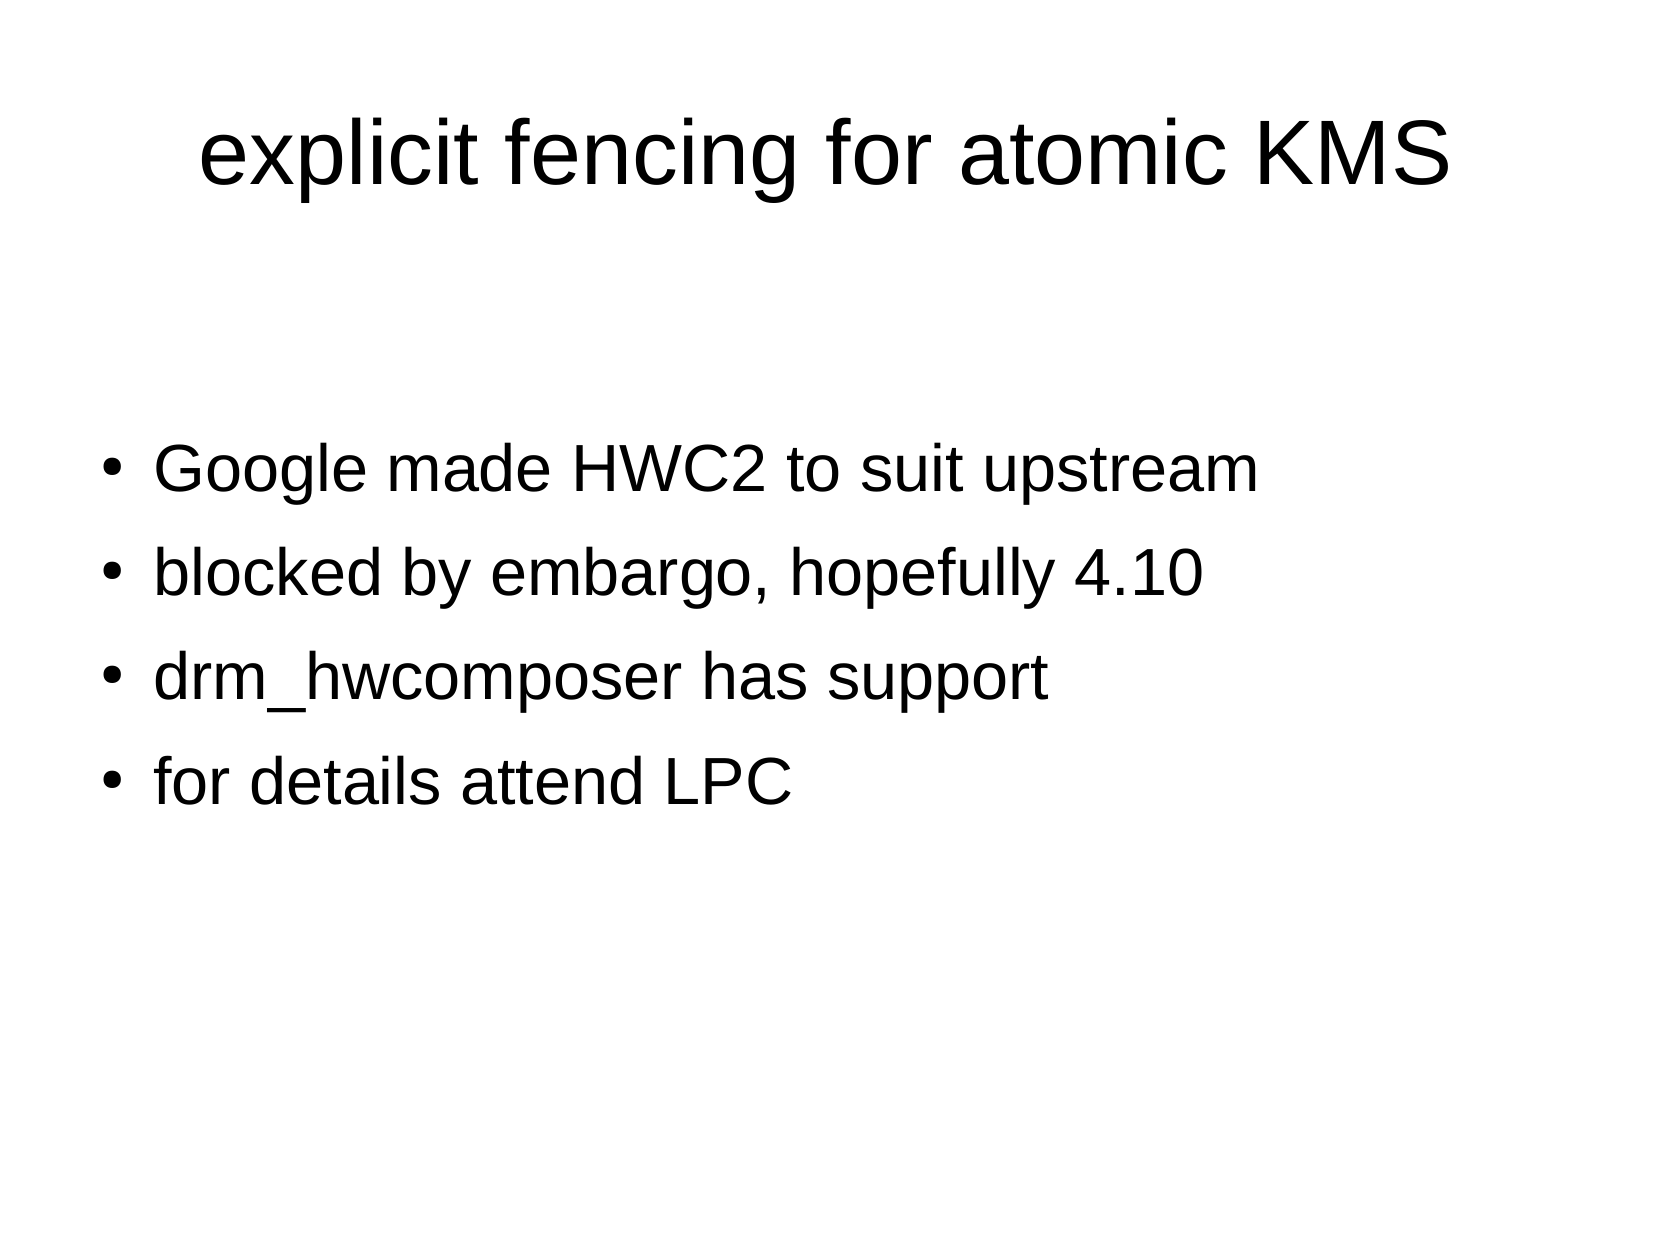

# explicit fencing for atomic KMS
Google made HWC2 to suit upstream
blocked by embargo, hopefully 4.10
drm_hwcomposer has support
for details attend LPC